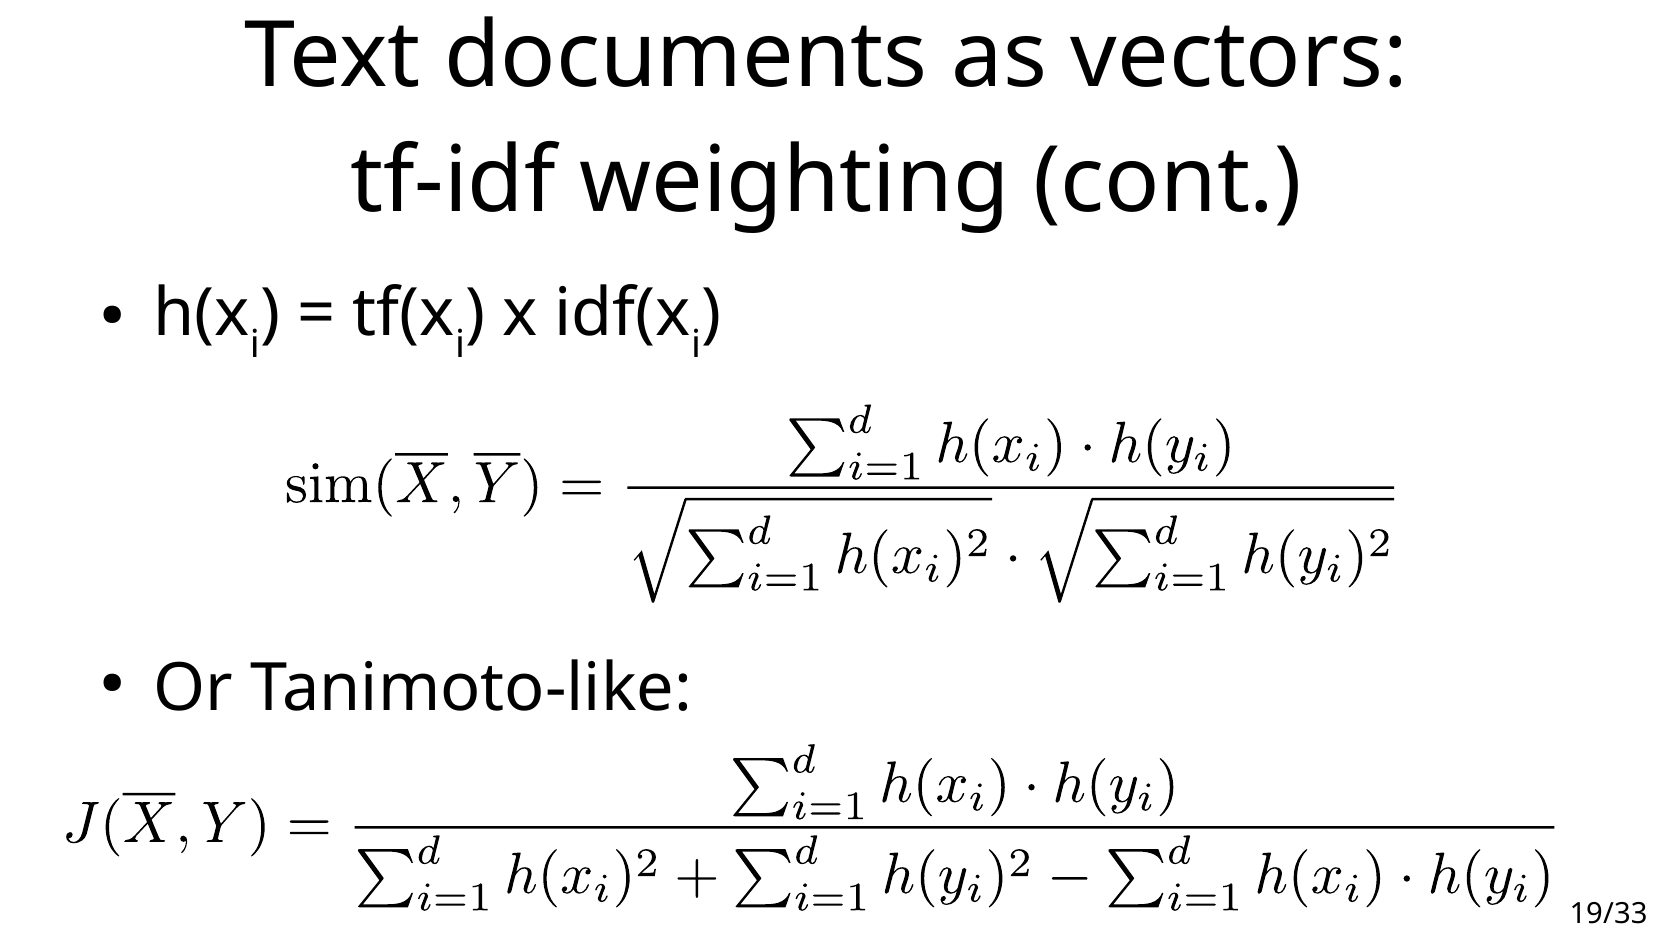

# Text documents as vectors: tf-idf weighting (cont.)
h(xi) = tf(xi) x idf(xi)
Or Tanimoto-like:
19